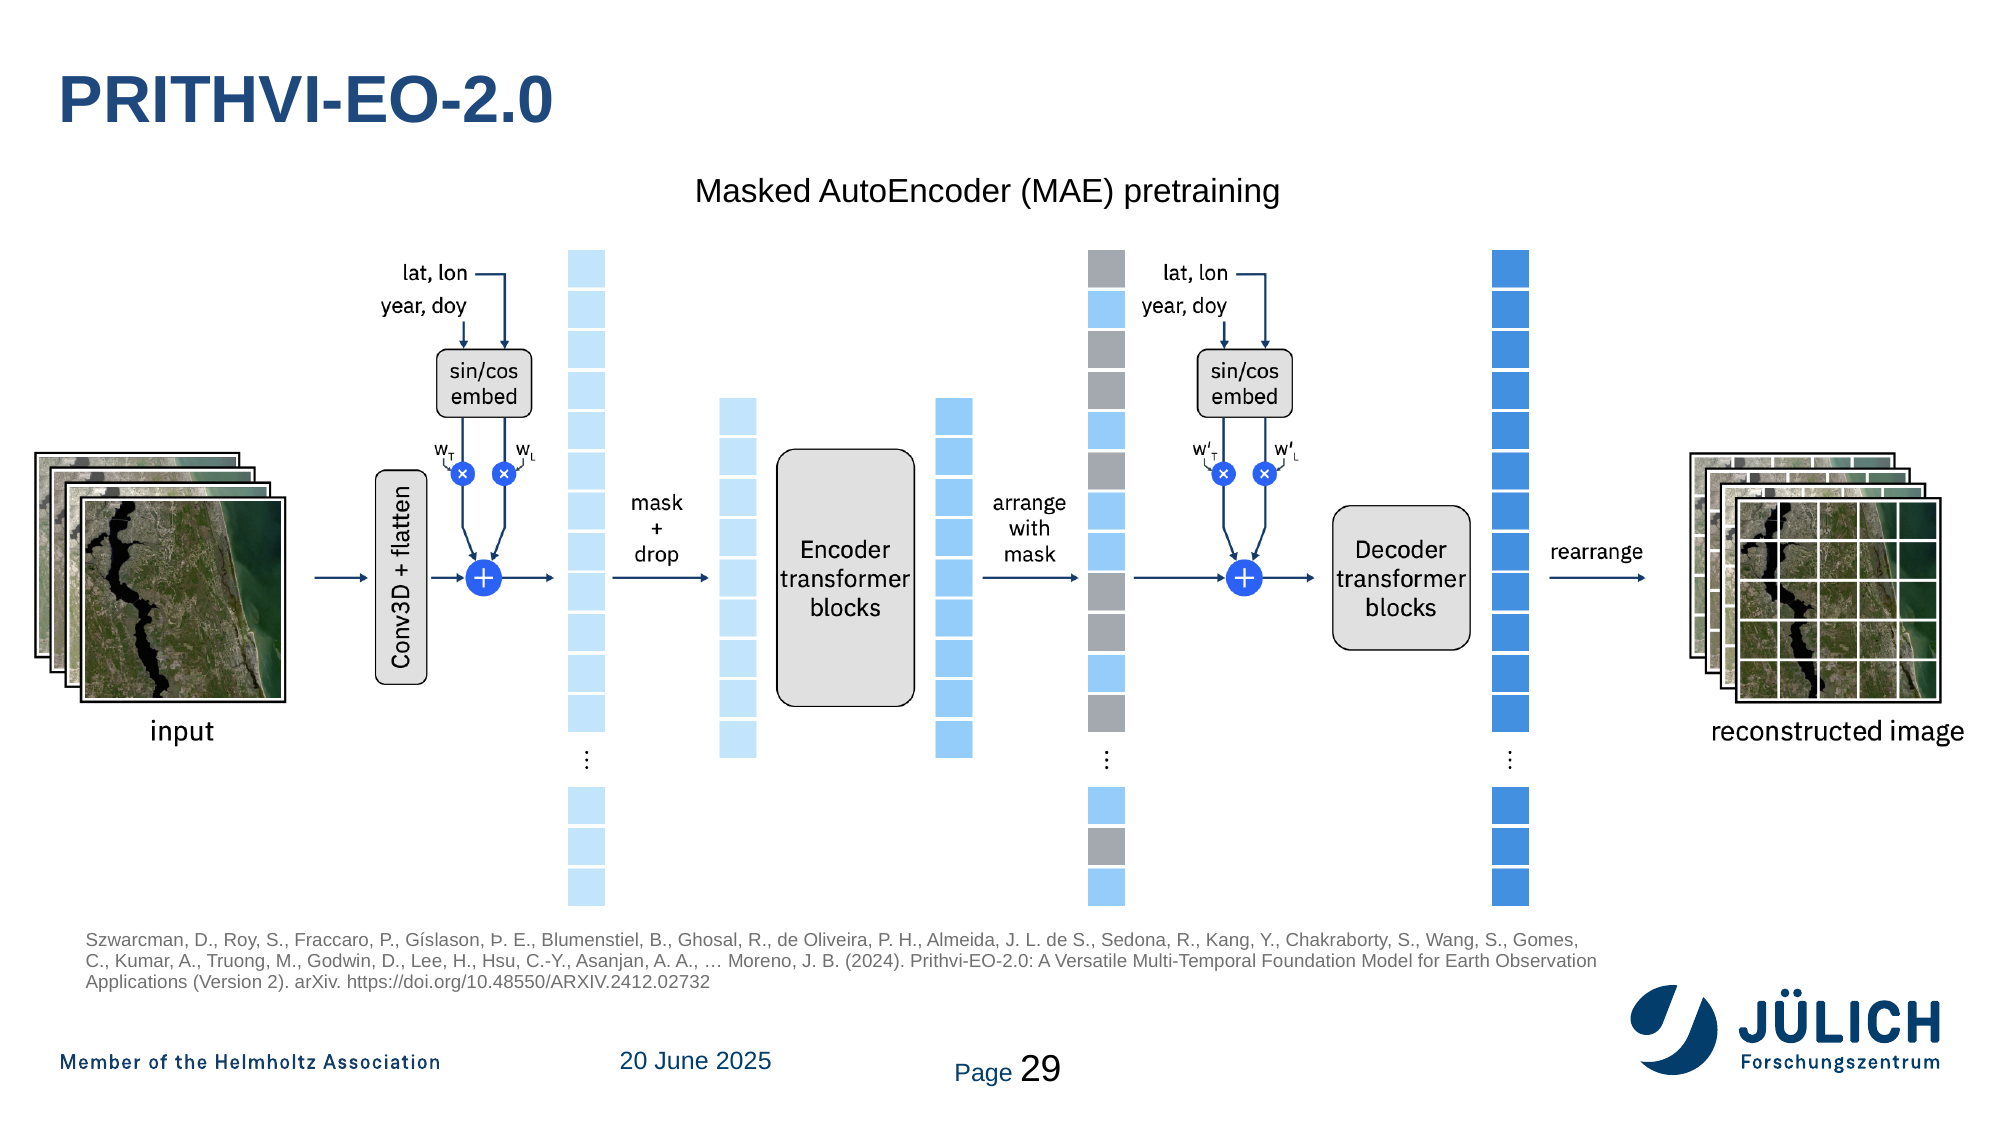

# Prithvi-eo-2.0
Masked AutoEncoder (MAE) pretraining
Multimodality
Szwarcman, D., Roy, S., Fraccaro, P., Gíslason, Þ. E., Blumenstiel, B., Ghosal, R., de Oliveira, P. H., Almeida, J. L. de S., Sedona, R., Kang, Y., Chakraborty, S., Wang, S., Gomes, C., Kumar, A., Truong, M., Godwin, D., Lee, H., Hsu, C.-Y., Asanjan, A. A., … Moreno, J. B. (2024). Prithvi-EO-2.0: A Versatile Multi-Temporal Foundation Model for Earth Observation Applications (Version 2). arXiv. https://doi.org/10.48550/ARXIV.2412.02732
20 June 2025
Page